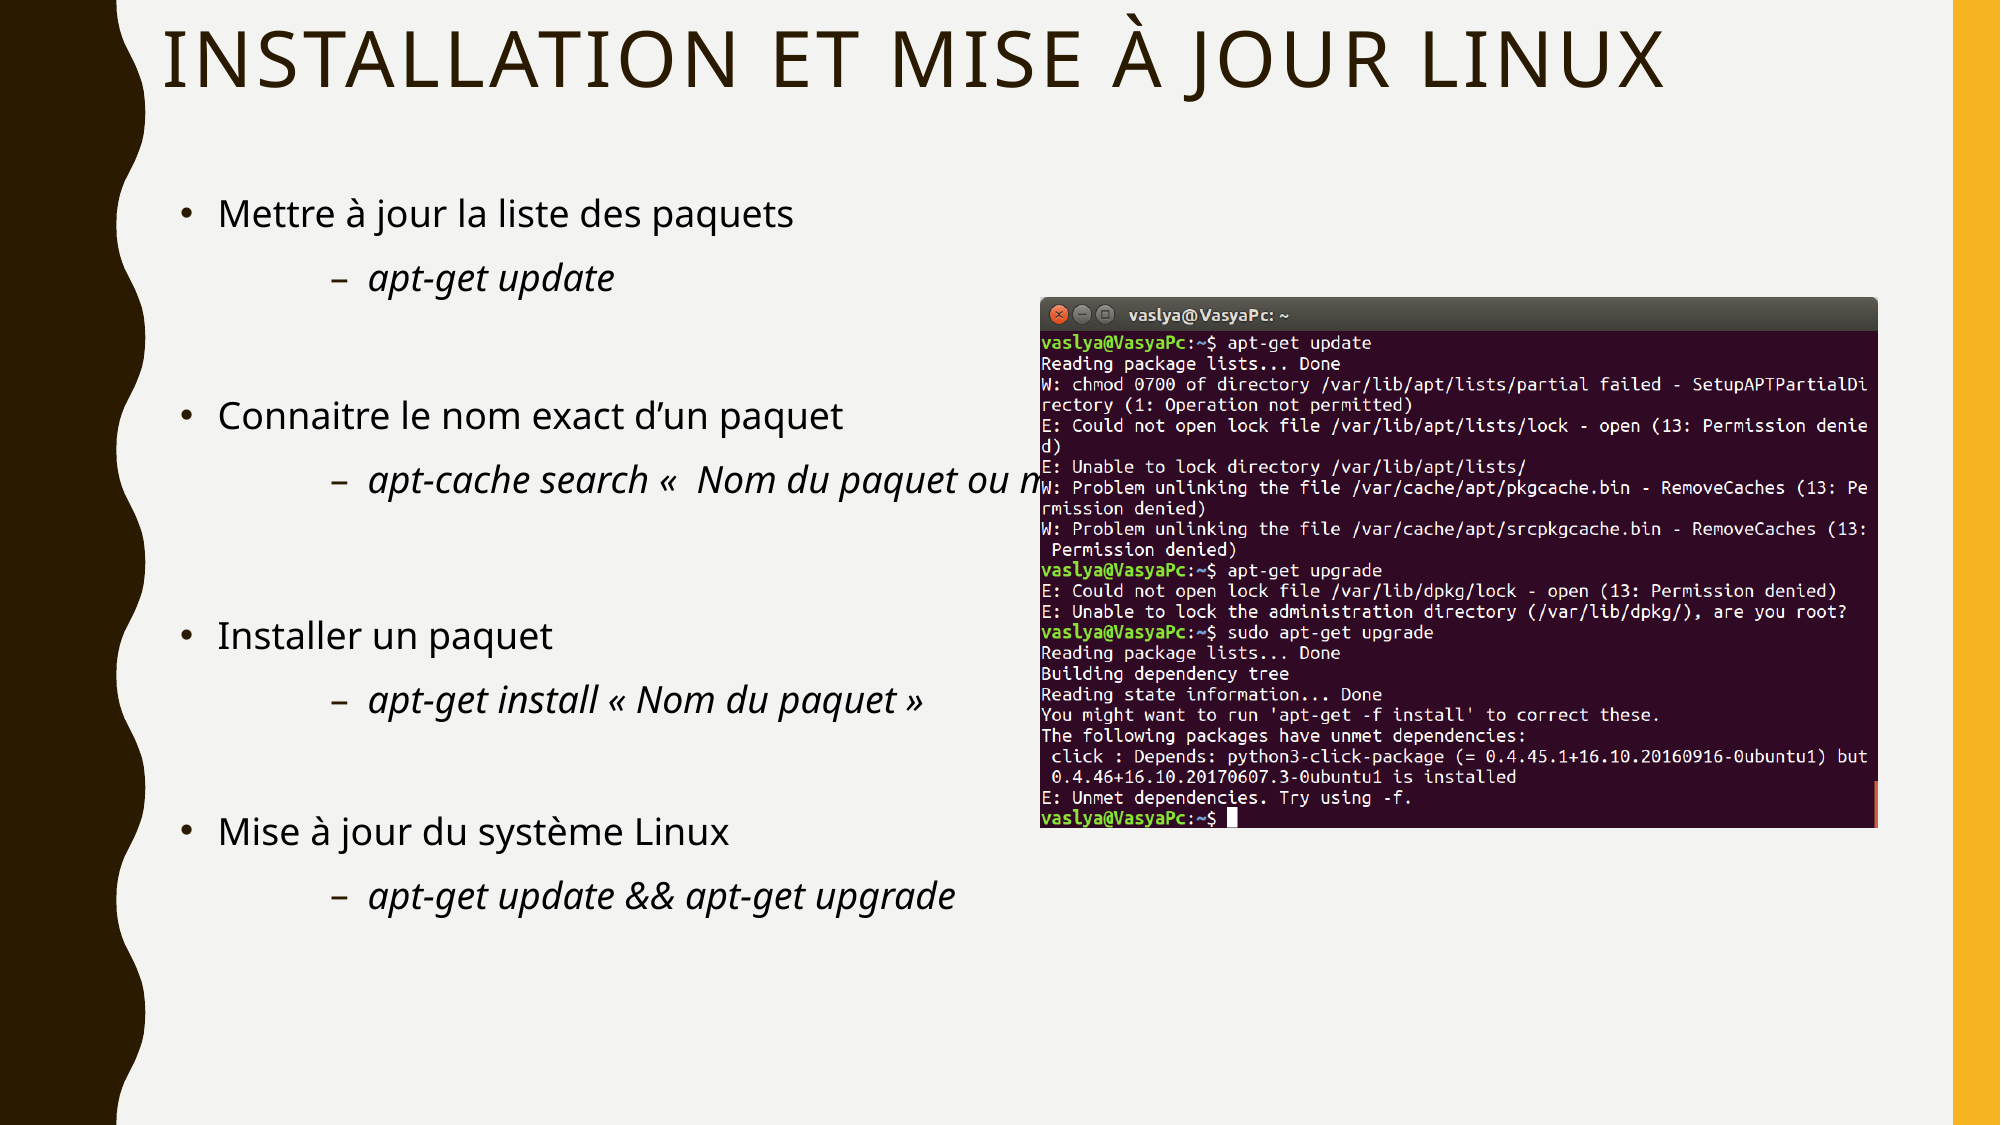

# Installation et mise à jour linux
Mettre à jour la liste des paquets
apt-get update
Connaitre le nom exact d’un paquet
apt-cache search «  Nom du paquet ou mot clé»
Installer un paquet
apt-get install « Nom du paquet »
Mise à jour du système Linux
apt-get update && apt-get upgrade